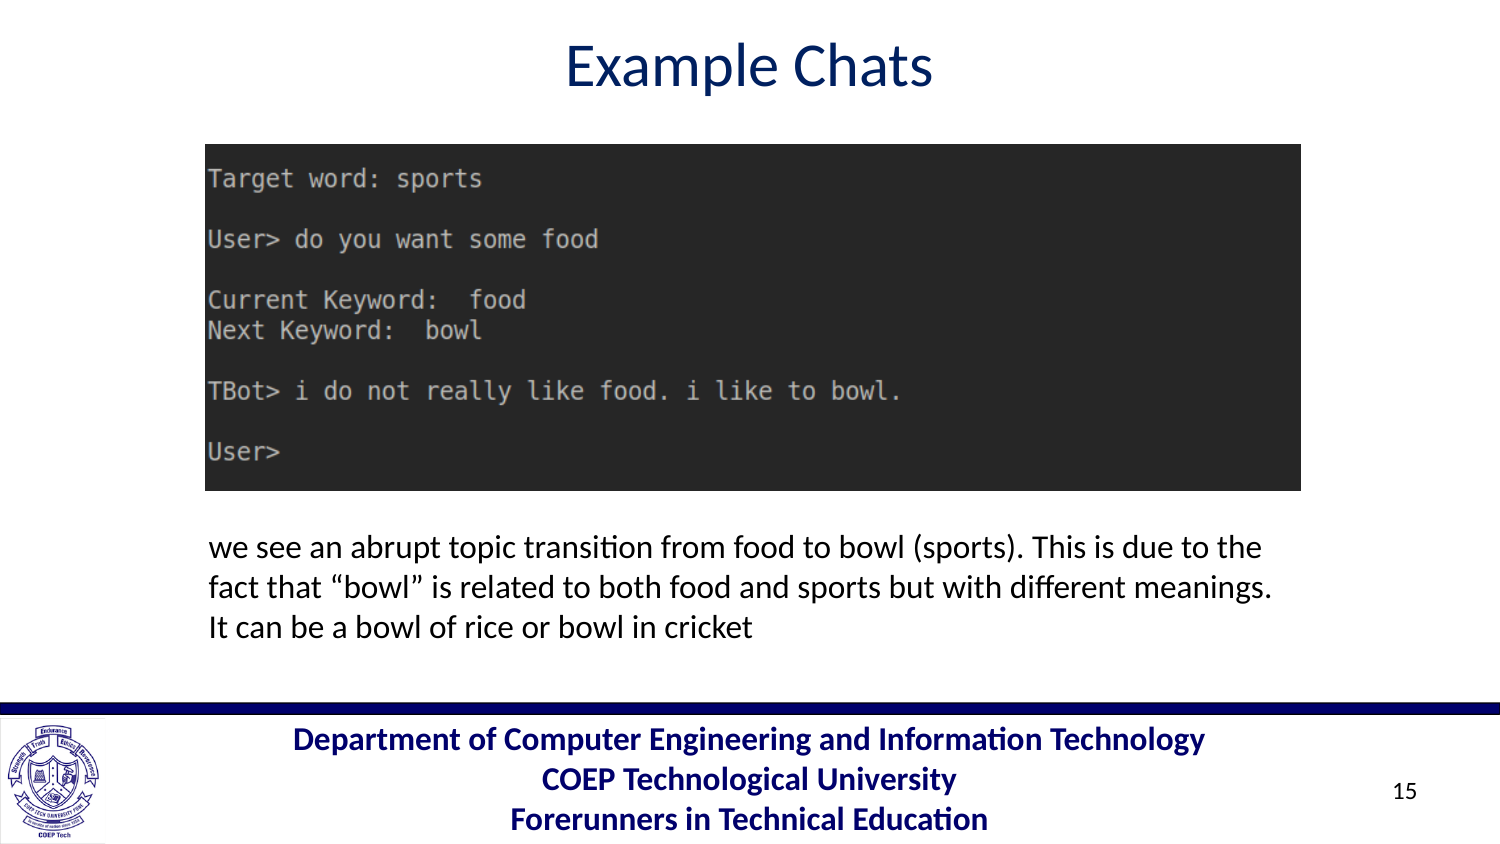

Example Chats
we see an abrupt topic transition from food to bowl (sports). This is due to the fact that “bowl” is related to both food and sports but with different meanings. It can be a bowl of rice or bowl in cricket
Department of Computer Engineering and Information Technology
COEP Technological University
Forerunners in Technical Education
15